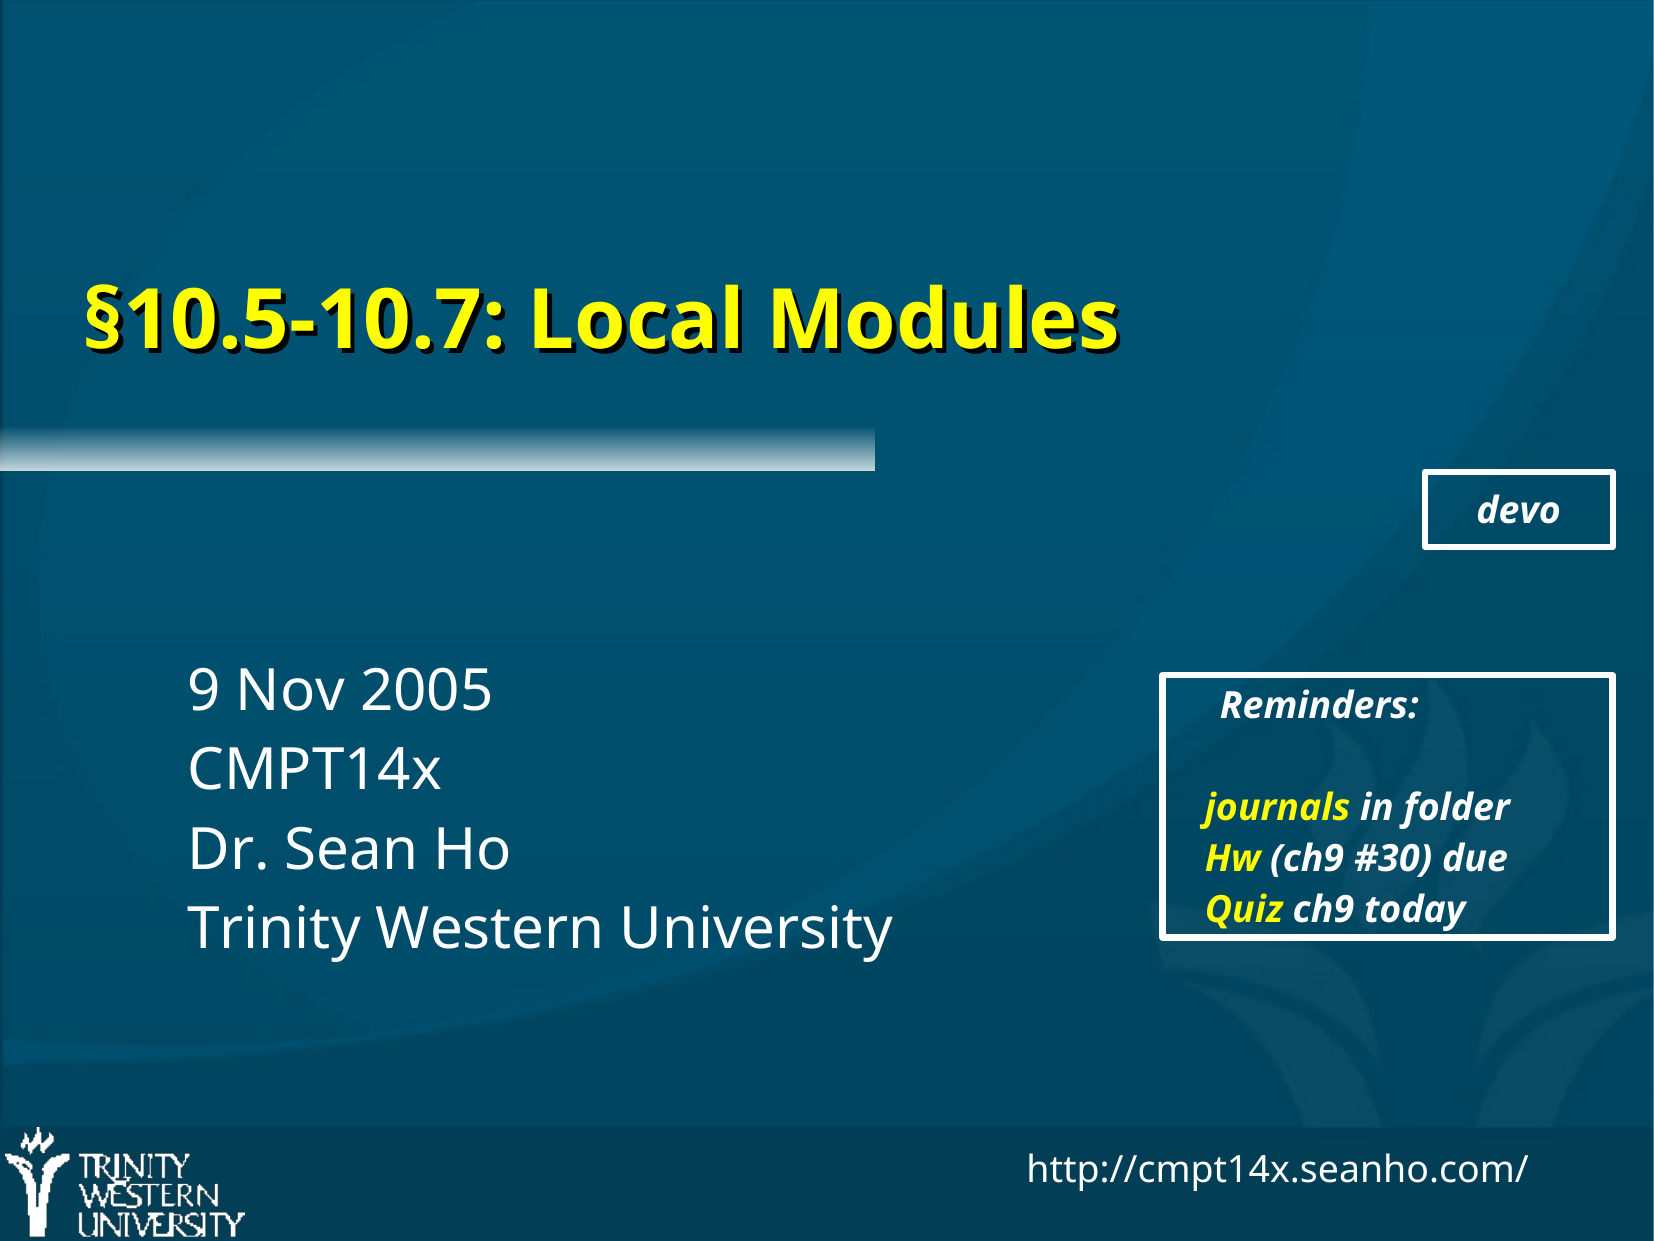

# §10.5-10.7: Local Modules
devo
9 Nov 2005
CMPT14x
Dr. Sean Ho
Trinity Western University
Reminders:
journals in folder
Hw (ch9 #30) due
Quiz ch9 today
http://cmpt14x.seanho.com/